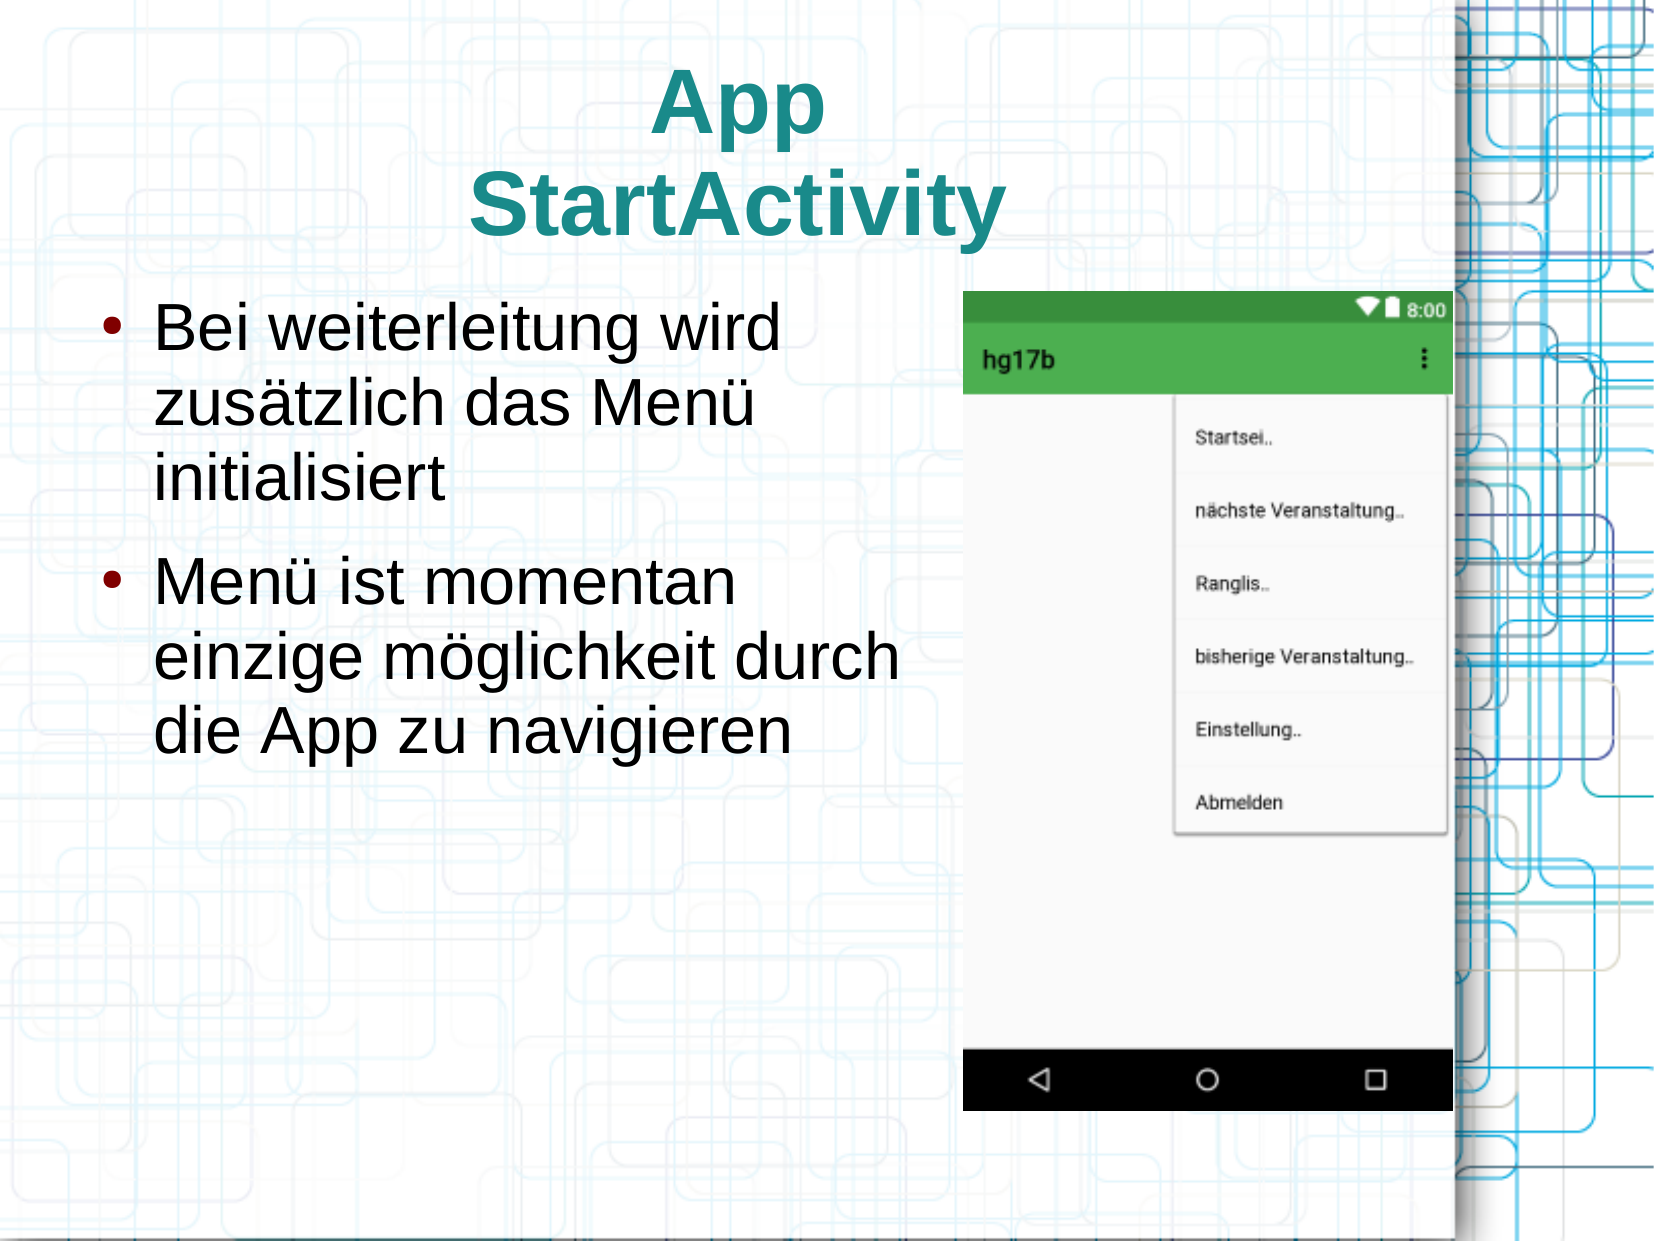

# App StartActivity
Bei weiterleitung wird zusätzlich das Menü initialisiert
Menü ist momentan einzige möglichkeit durch die App zu navigieren